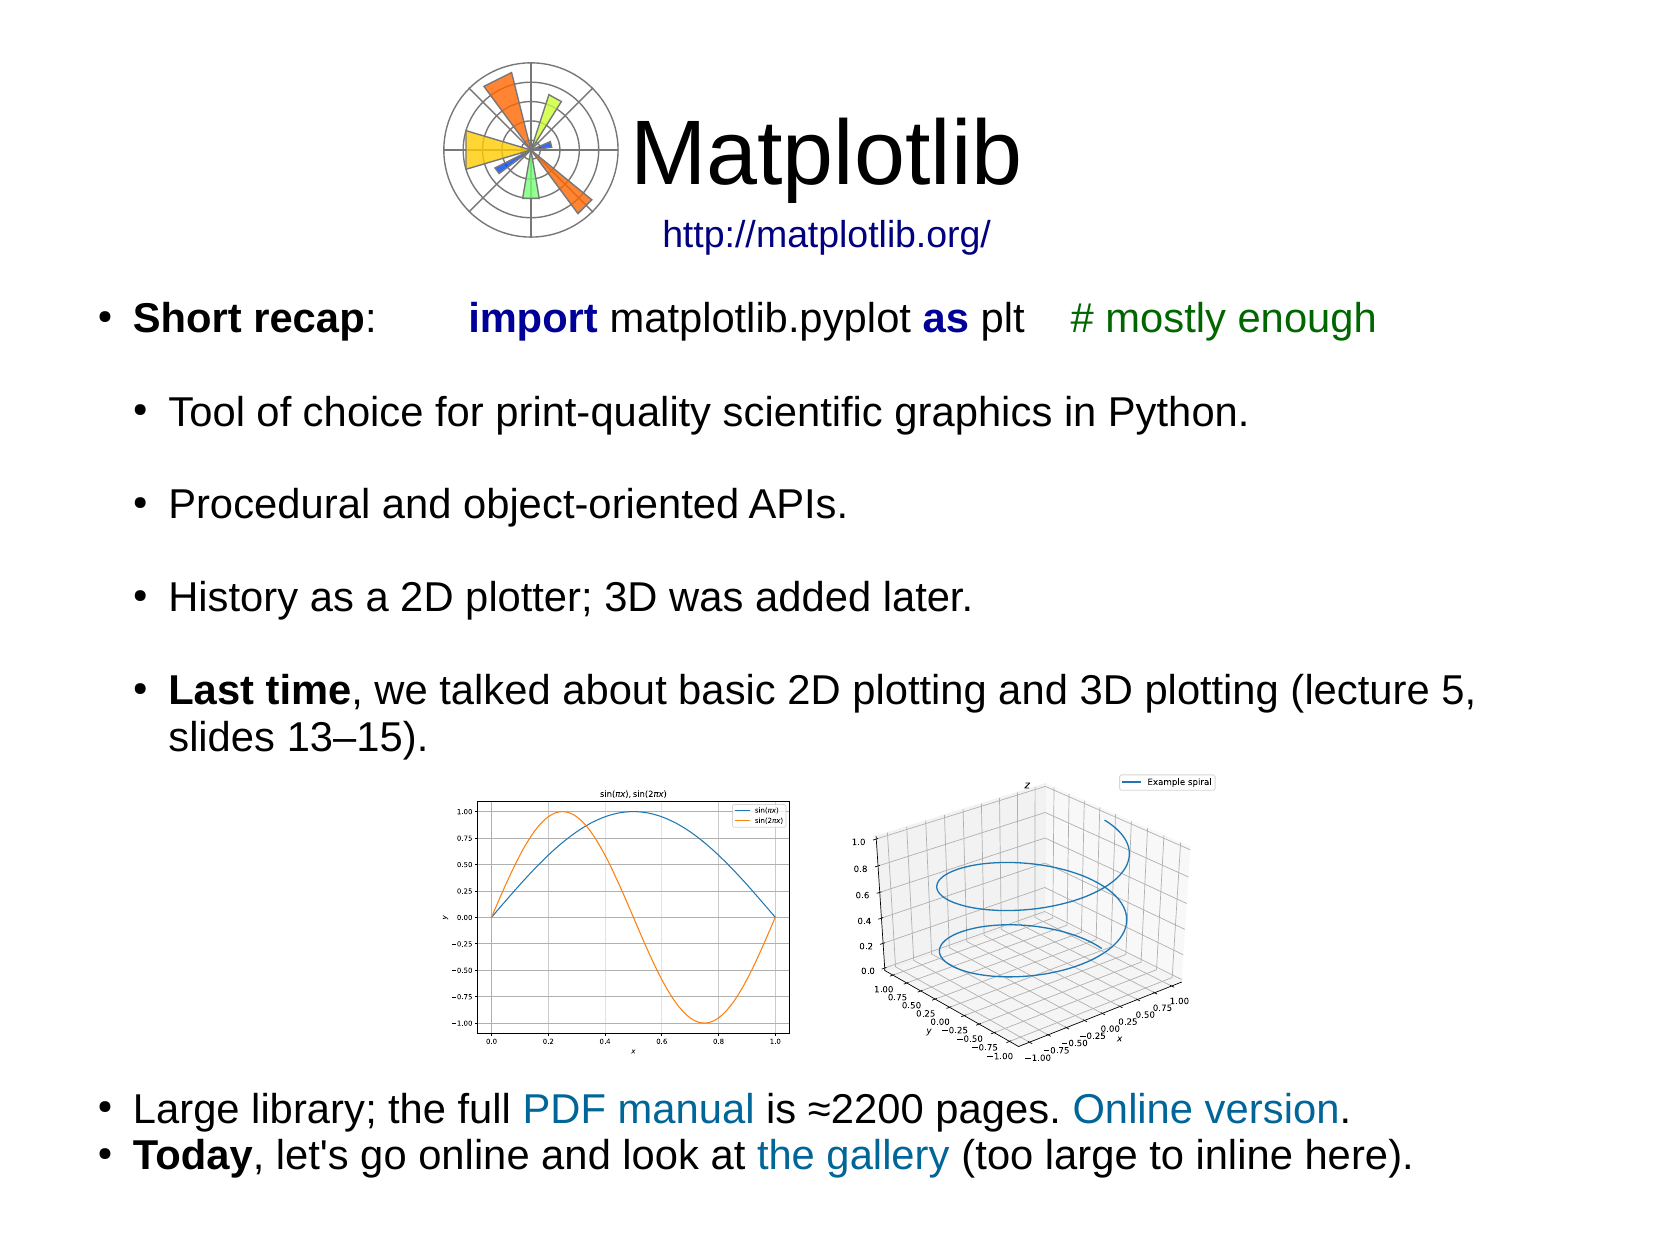

# Matplotlib
http://matplotlib.org/
Short recap: import matplotlib.pyplot as plt # mostly enough
Tool of choice for print-quality scientific graphics in Python.
Procedural and object-oriented APIs.
History as a 2D plotter; 3D was added later.
Last time, we talked about basic 2D plotting and 3D plotting (lecture 5, slides 13–15).
Large library; the full PDF manual is ≈2200 pages. Online version.
Today, let's go online and look at the gallery (too large to inline here).